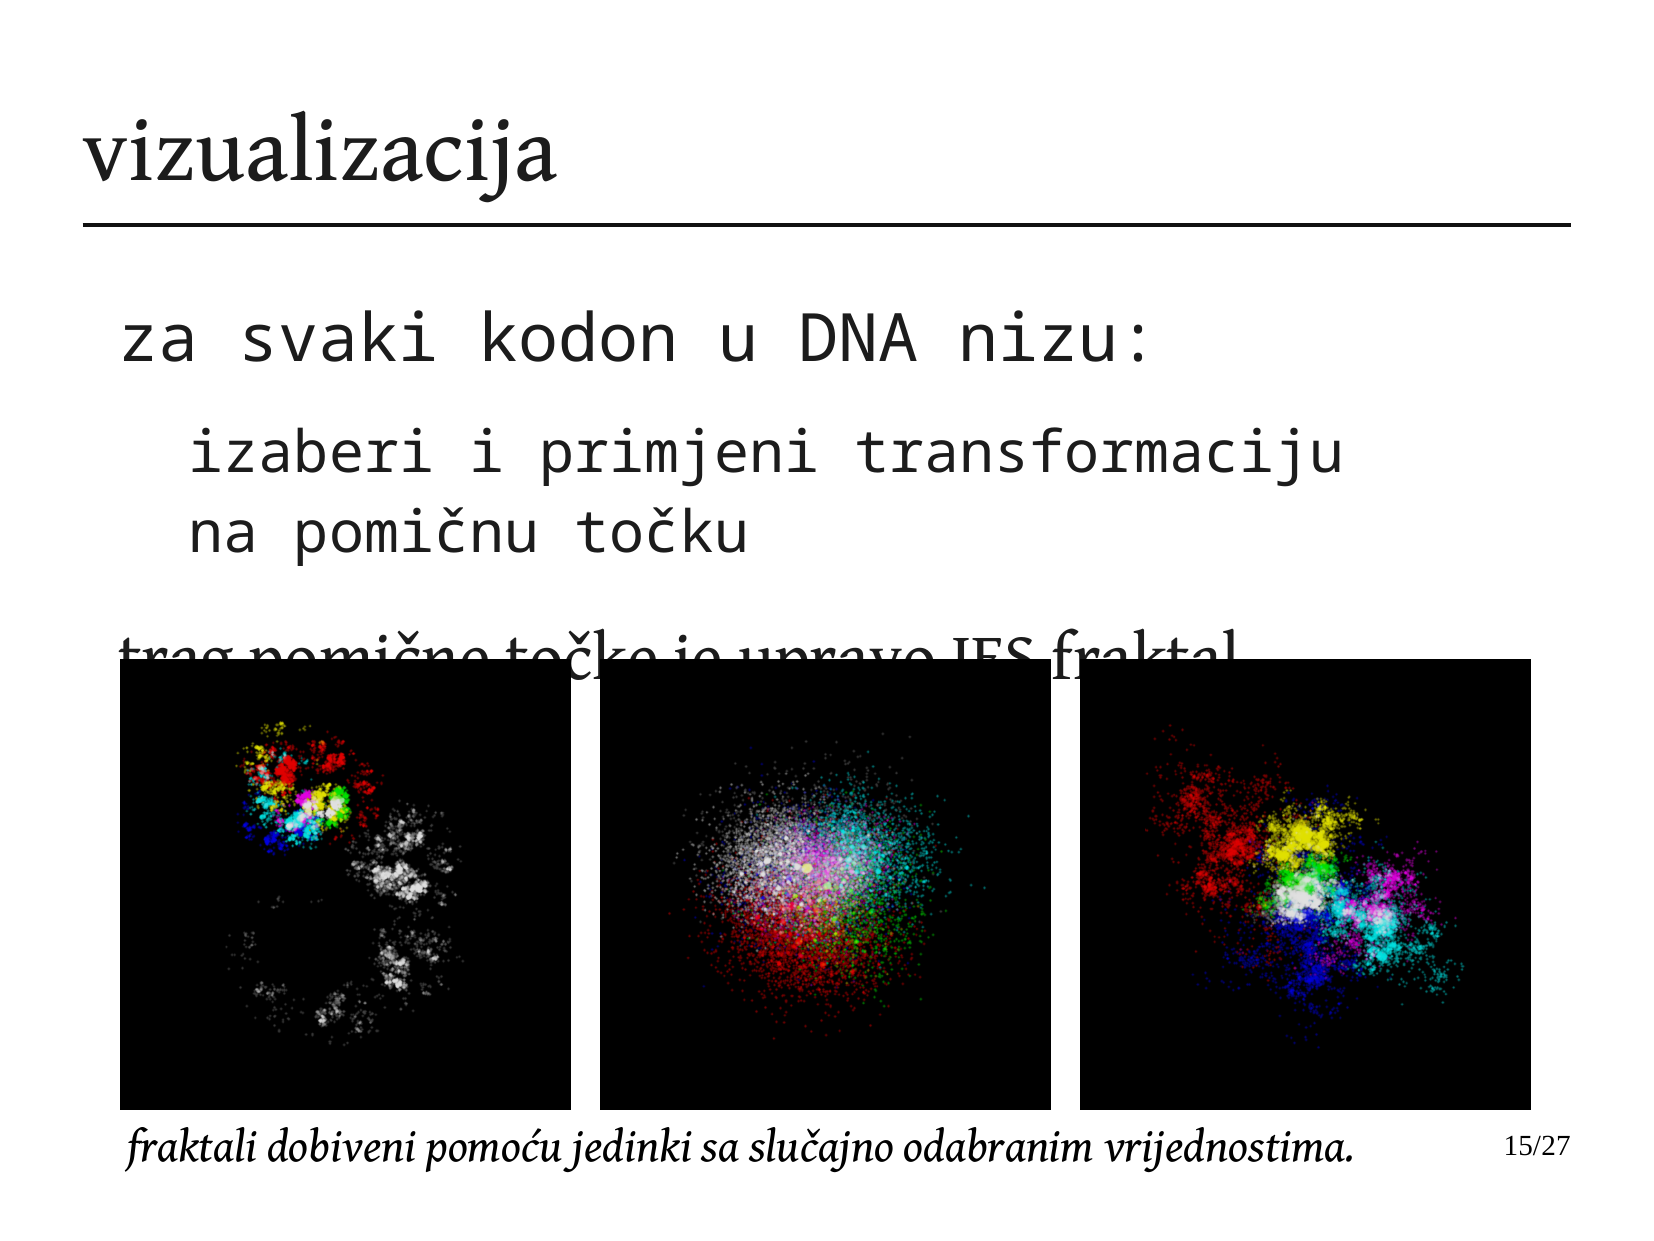

# vizualizacija
za svaki kodon u DNA nizu:
izaberi i primjeni transformaciju 		 na pomičnu točku
trag pomične točke je upravo IFS fraktal
fraktali dobiveni pomoću jedinki sa slučajno odabranim vrijednostima.
15